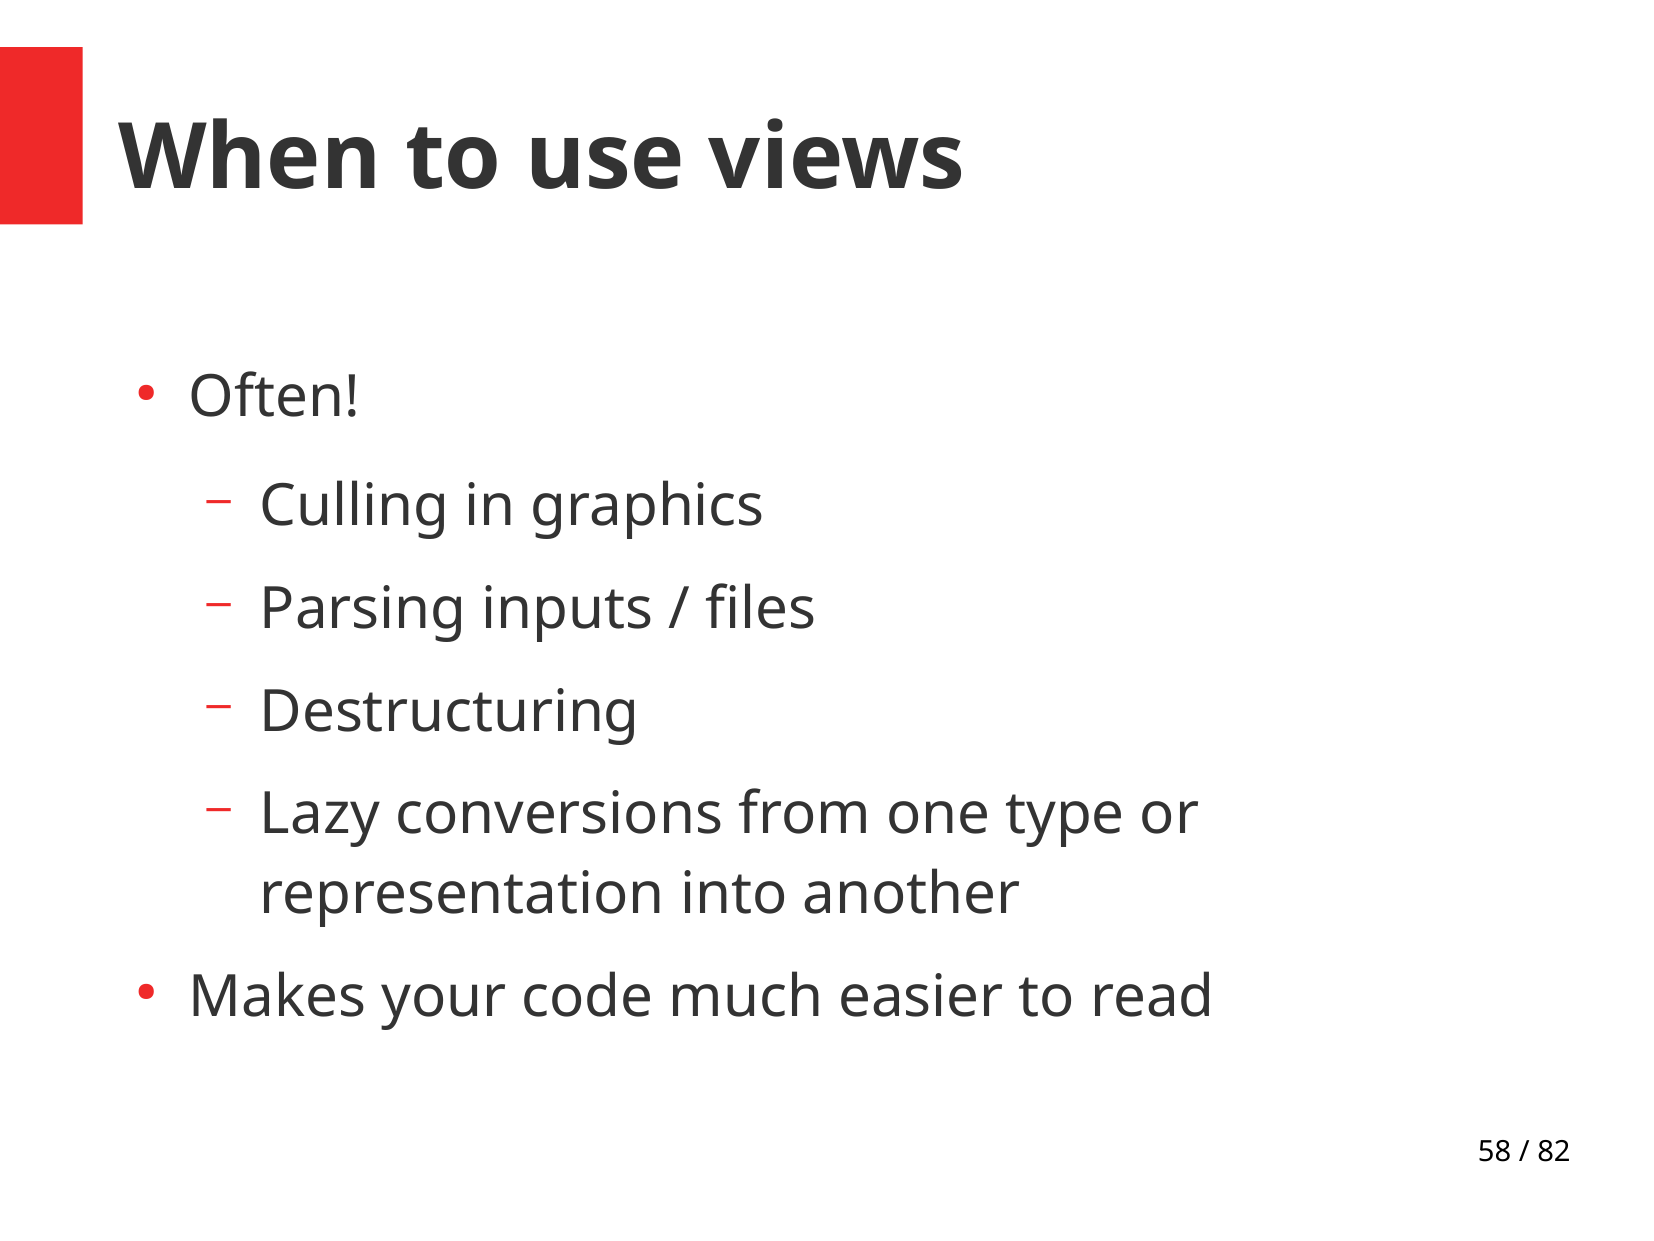

# When to use views
Often!
Culling in graphics
Parsing inputs / files
Destructuring
Lazy conversions from one type or representation into another
Makes your code much easier to read
58